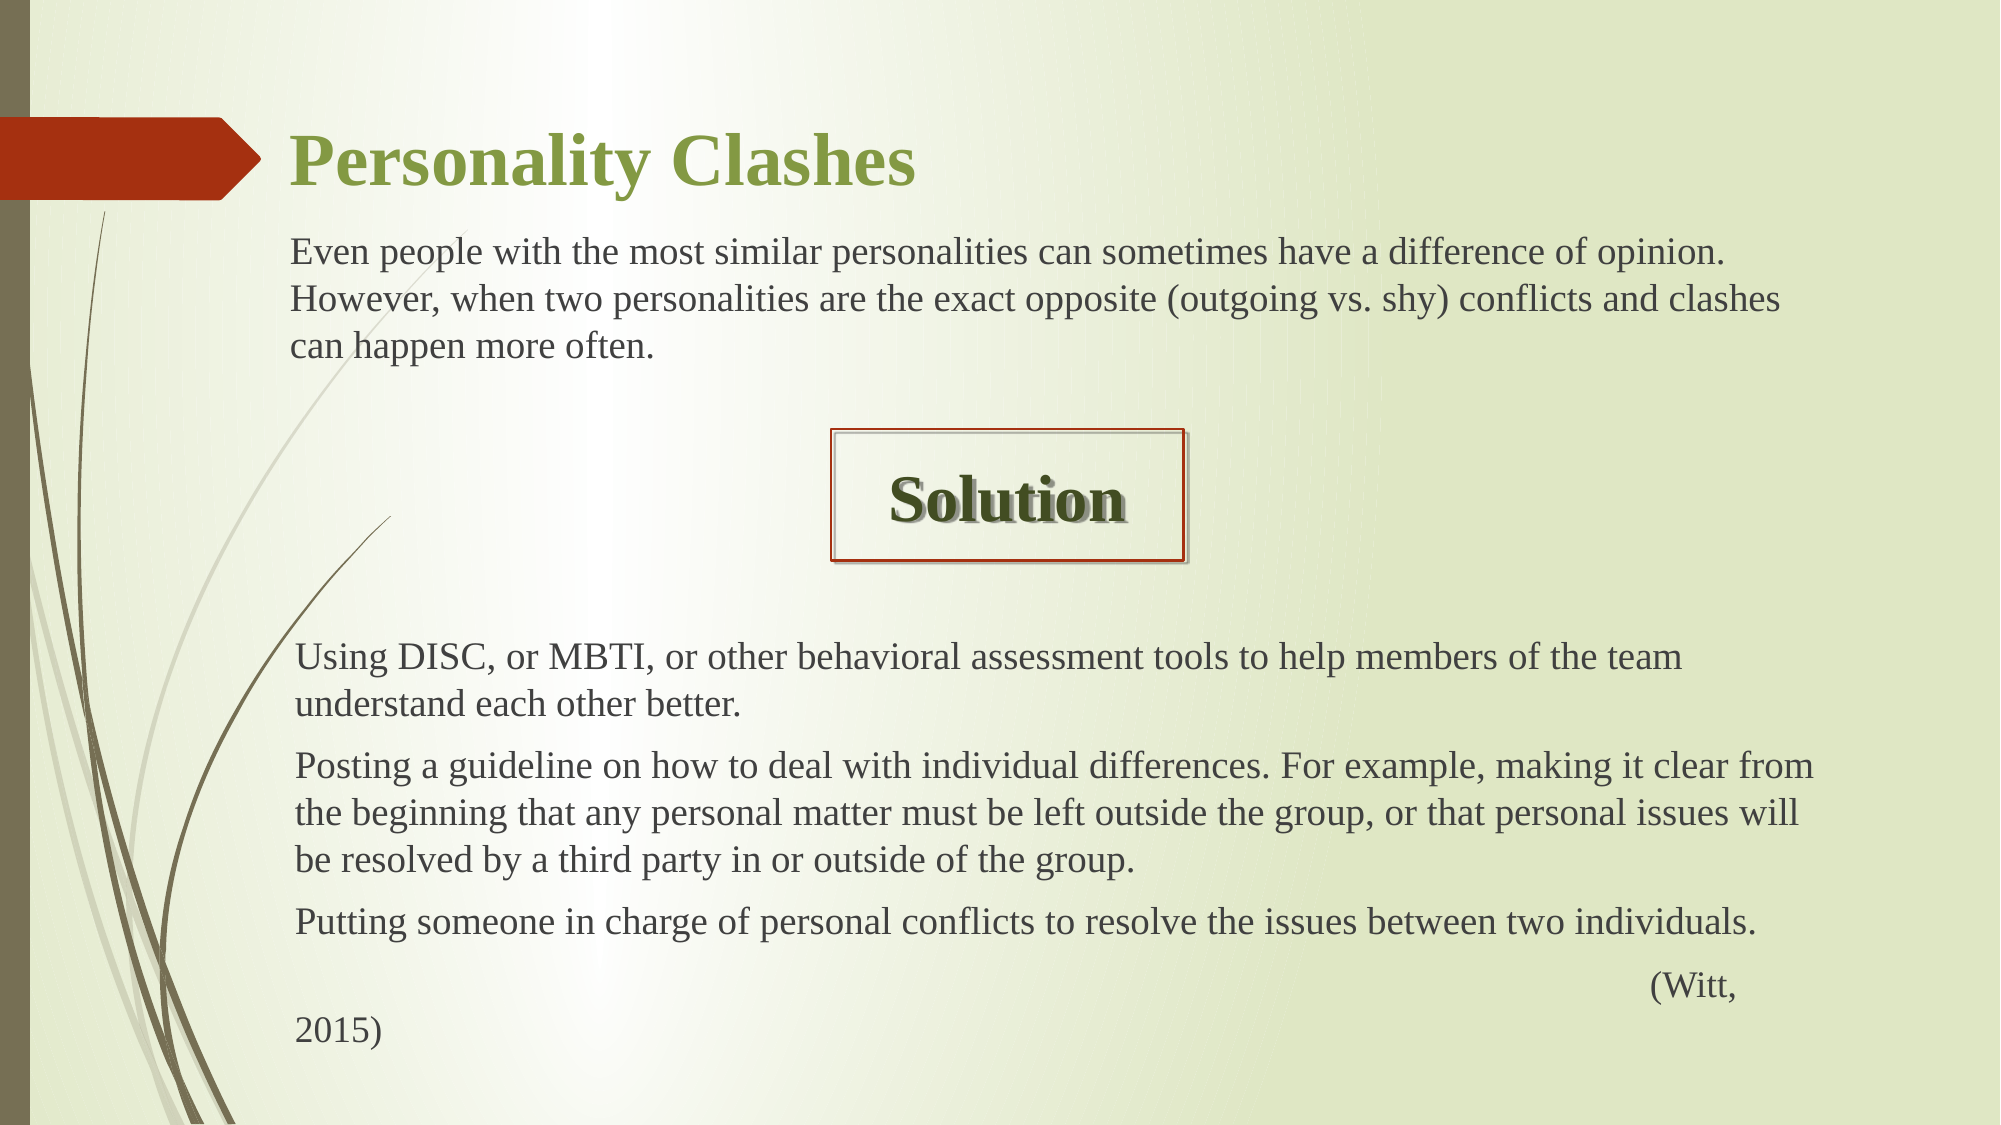

Personality Clashes
# Even people with the most similar personalities can sometimes have a difference of opinion. However, when two personalities are the exact opposite (outgoing vs. shy) conflicts and clashes can happen more often.
Solution
Using DISC, or MBTI, or other behavioral assessment tools to help members of the team understand each other better.
Posting a guideline on how to deal with individual differences. For example, making it clear from the beginning that any personal matter must be left outside the group, or that personal issues will be resolved by a third party in or outside of the group.
Putting someone in charge of personal conflicts to resolve the issues between two individuals.
 (Witt, 2015)